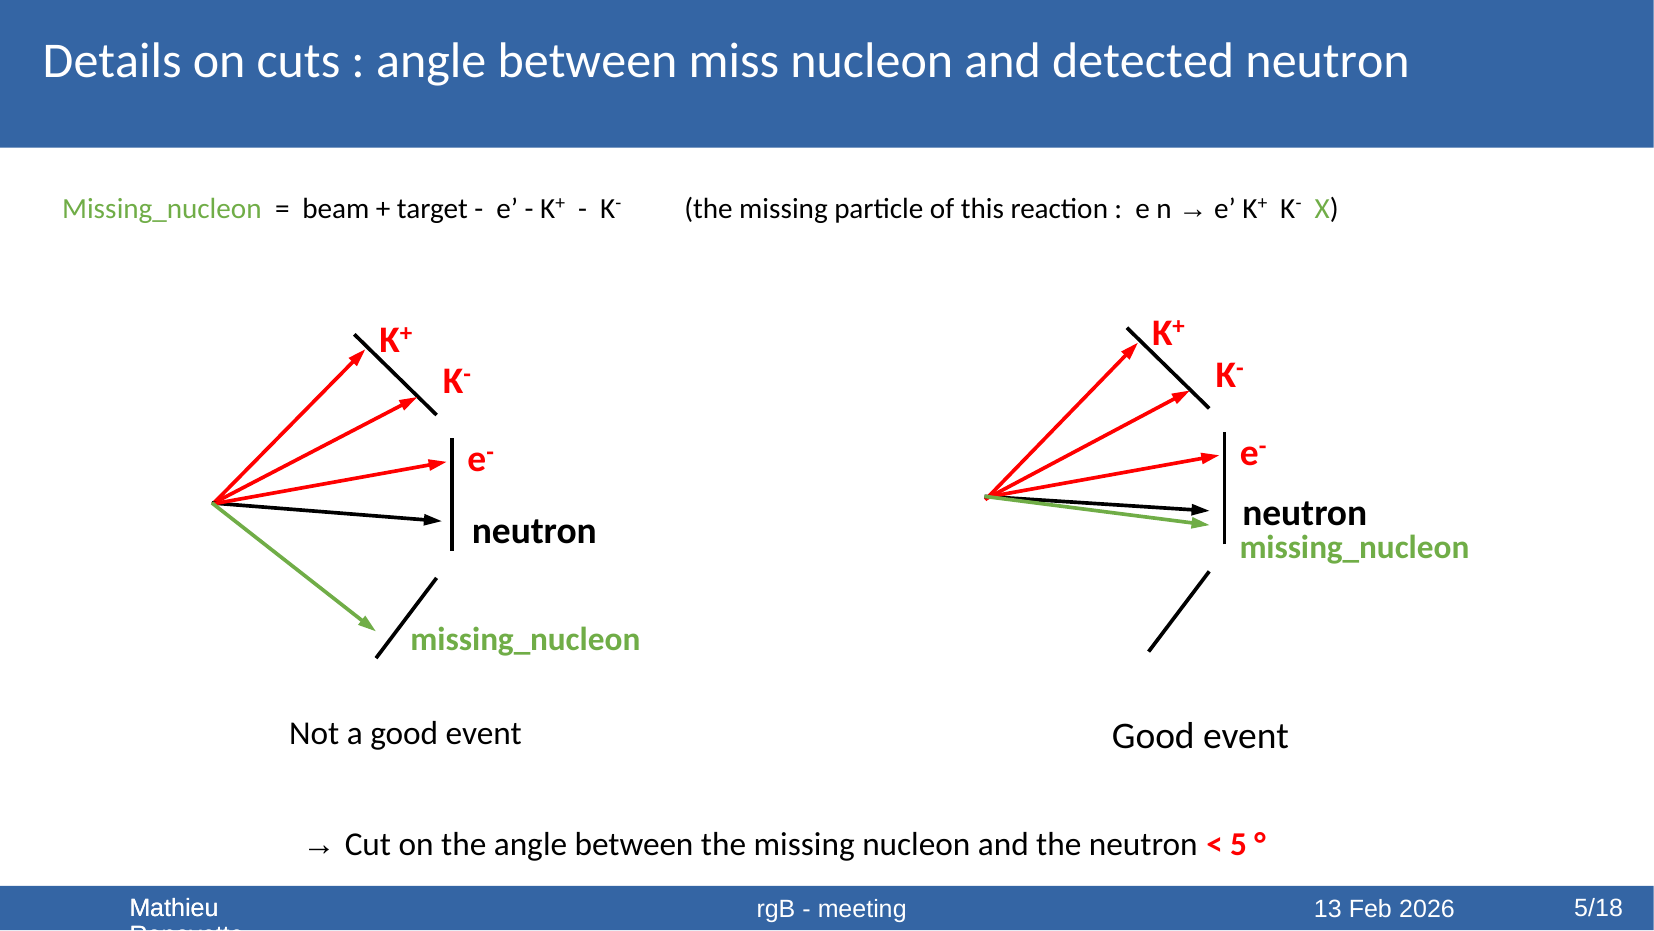

Details on cuts : angle between miss nucleon and detected neutron
Missing_nucleon = beam + target - e’ - K+ - K- (the missing particle of this reaction : e n → e’ K+ K- X)
K+
K+
K-
K-
e-
e-
neutron
neutron
missing_nucleon
missing_nucleon
Not a good event
Good event
→ Cut on the angle between the missing nucleon and the neutron < 5 °
Mathieu Ronayette
5/18
Mathieu Ronayette
 rgB - meeting
13 Feb 2026